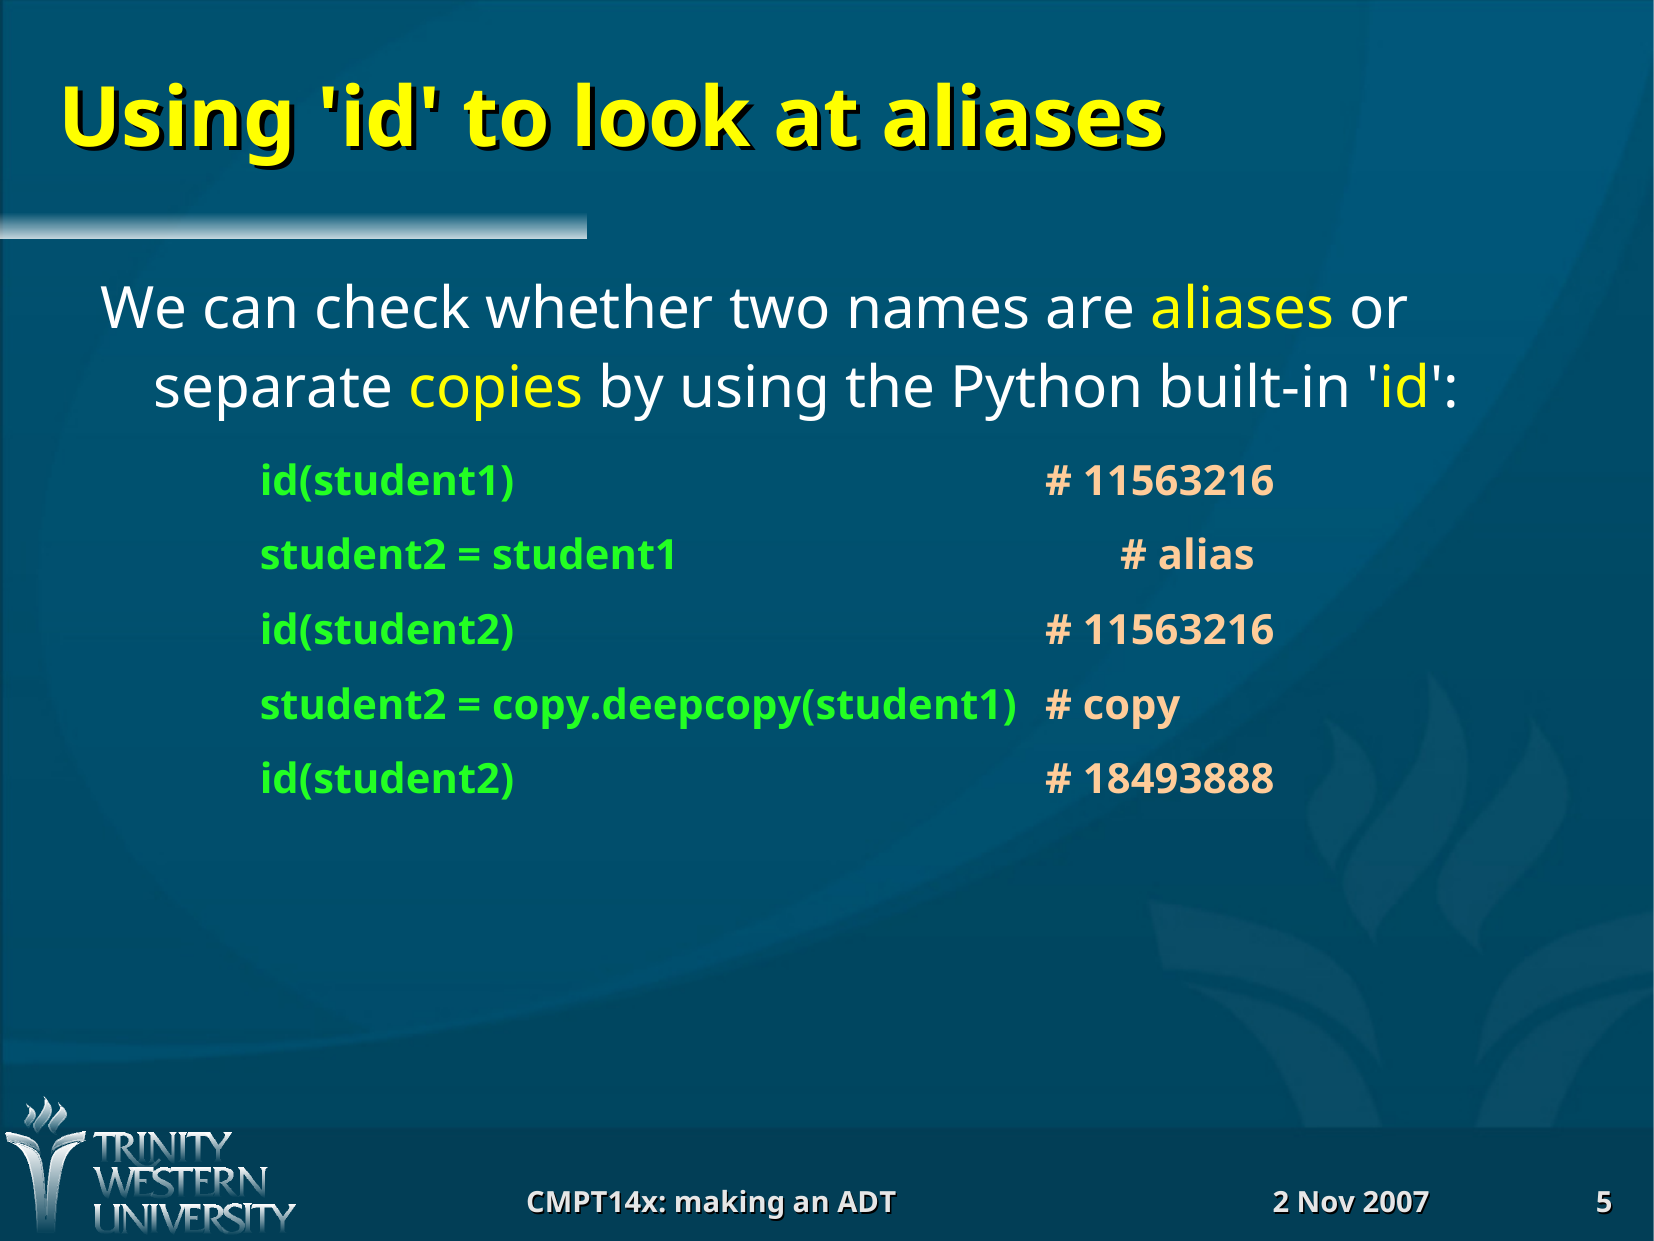

# Using 'id' to look at aliases
We can check whether two names are aliases or separate copies by using the Python built-in 'id':
id(student1)								# 11563216
student2 = student1						# alias
id(student2)								# 11563216
student2 = copy.deepcopy(student1)	# copy
id(student2)								# 18493888
CMPT14x: making an ADT
2 Nov 2007
5